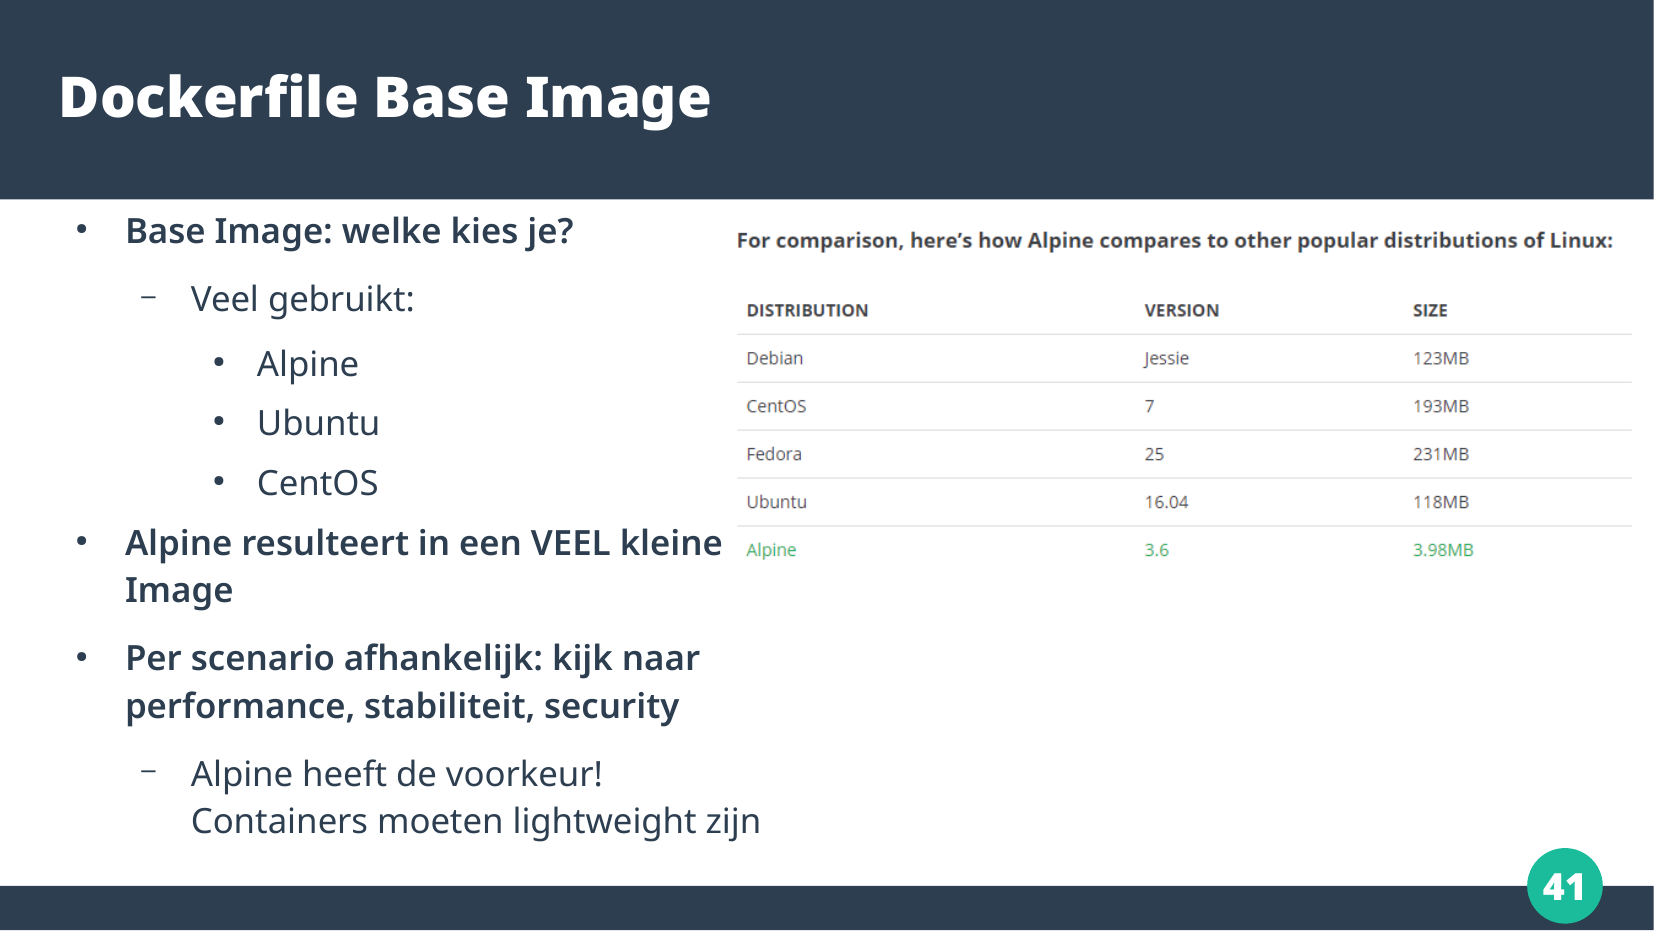

# Dockerfile Base Image
Base Image: welke kies je?
Veel gebruikt:
Alpine
Ubuntu
CentOS
Alpine resulteert in een VEEL kleiner Image
Per scenario afhankelijk: kijk naar performance, stabiliteit, security
Alpine heeft de voorkeur! Containers moeten lightweight zijn